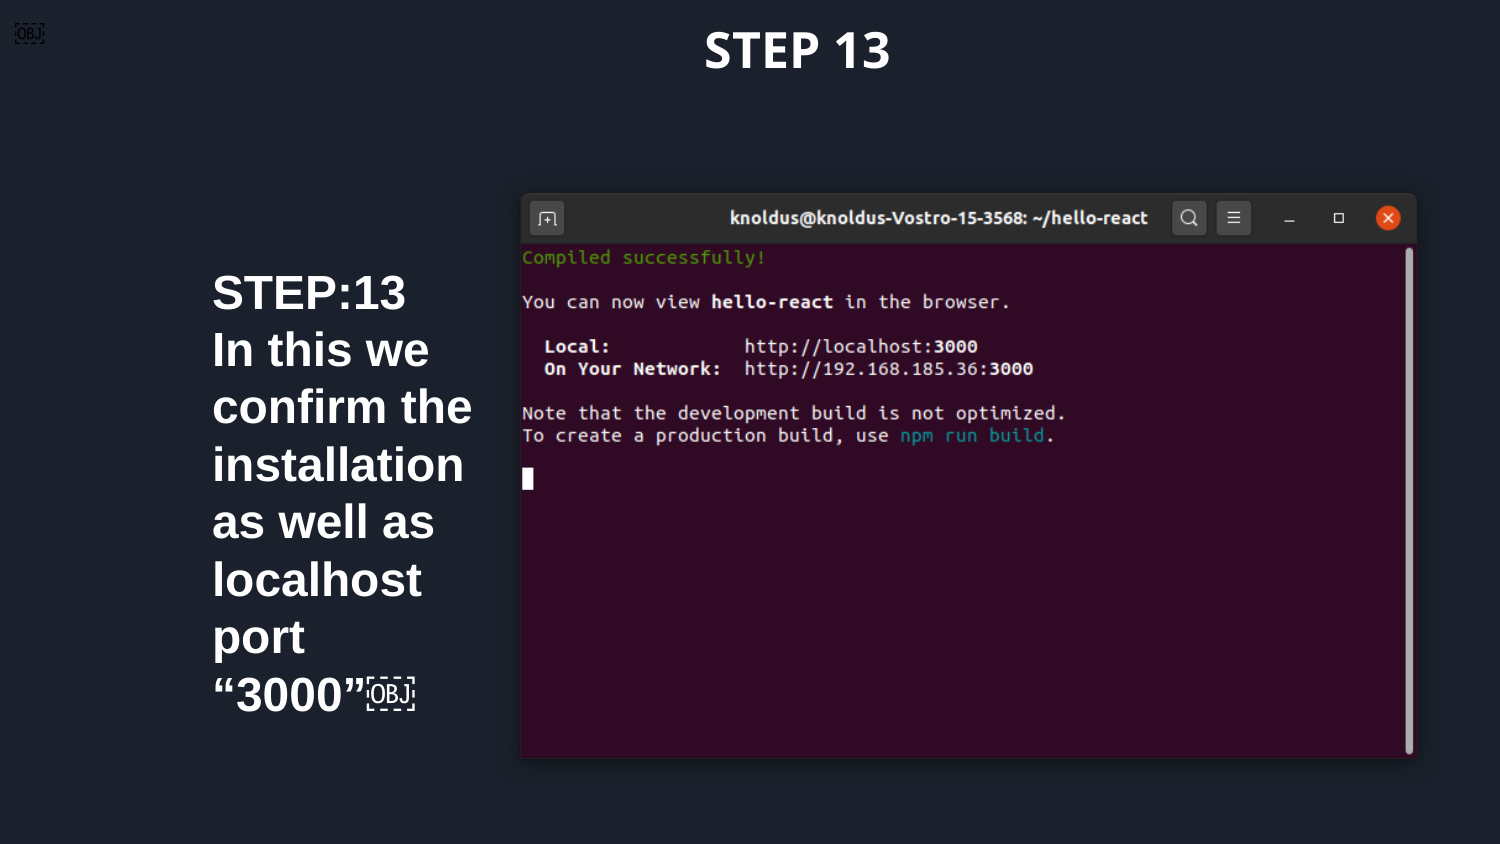

￼
 STEP 13
STEP:13
In this we confirm the installation as well as localhost port “3000”￼